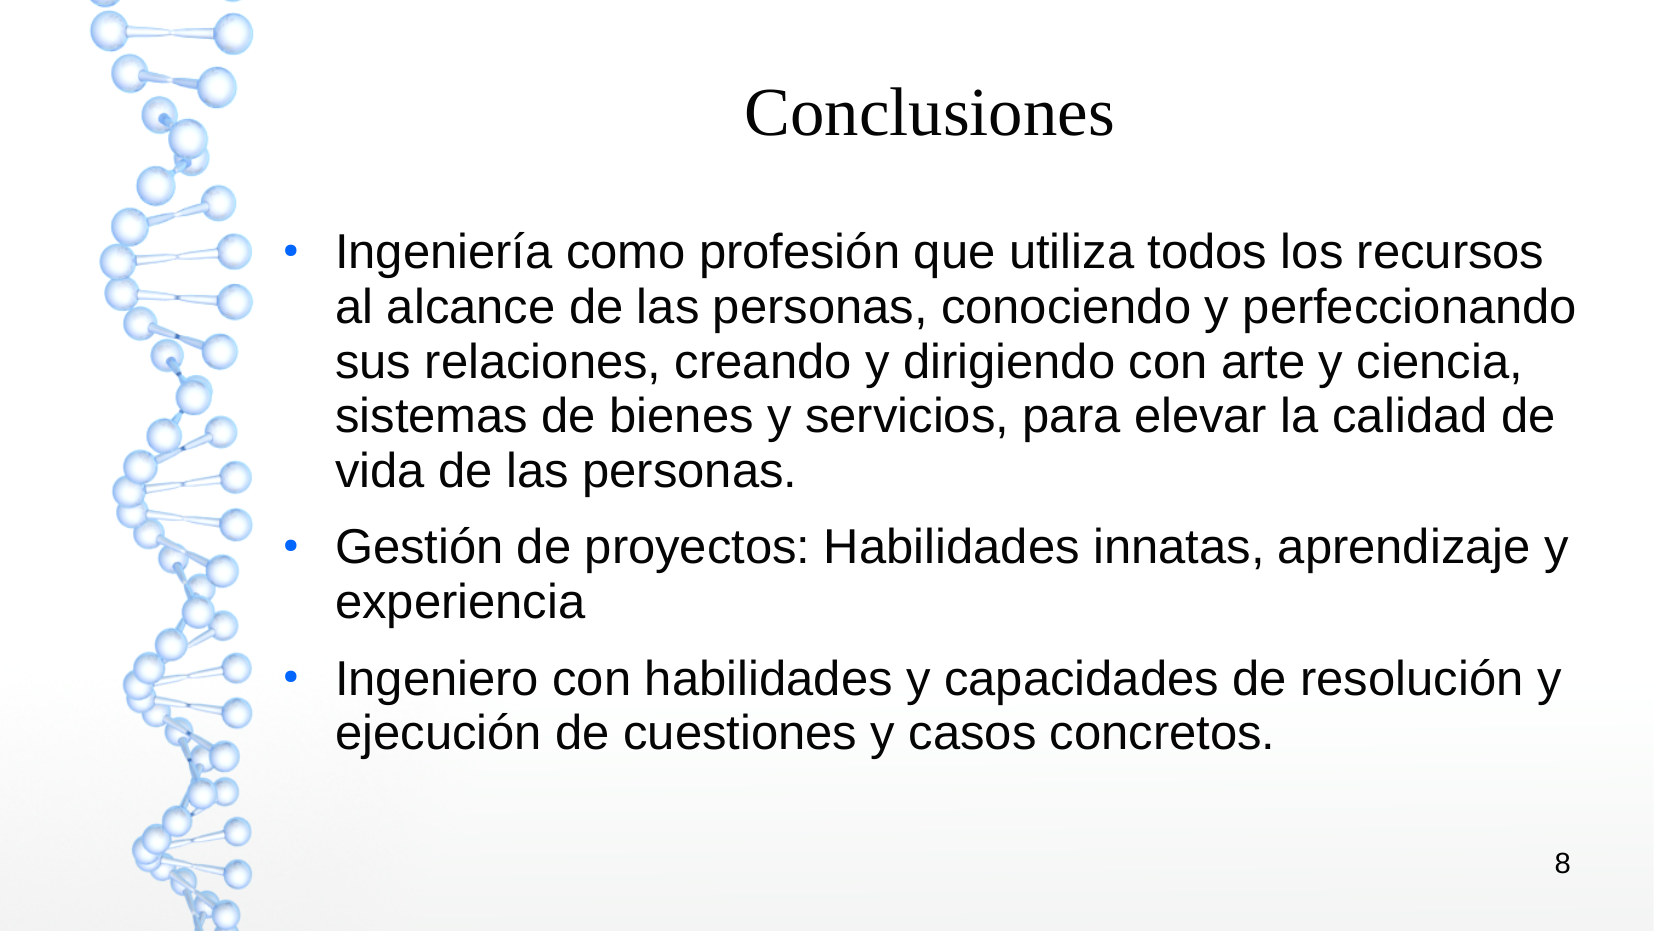

# Conclusiones
Ingeniería como profesión que utiliza todos los recursos al alcance de las personas, conociendo y perfeccionando sus relaciones, creando y dirigiendo con arte y ciencia, sistemas de bienes y servicios, para elevar la calidad de vida de las personas.
Gestión de proyectos: Habilidades innatas, aprendizaje y experiencia
Ingeniero con habilidades y capacidades de resolución y ejecución de cuestiones y casos concretos.
8